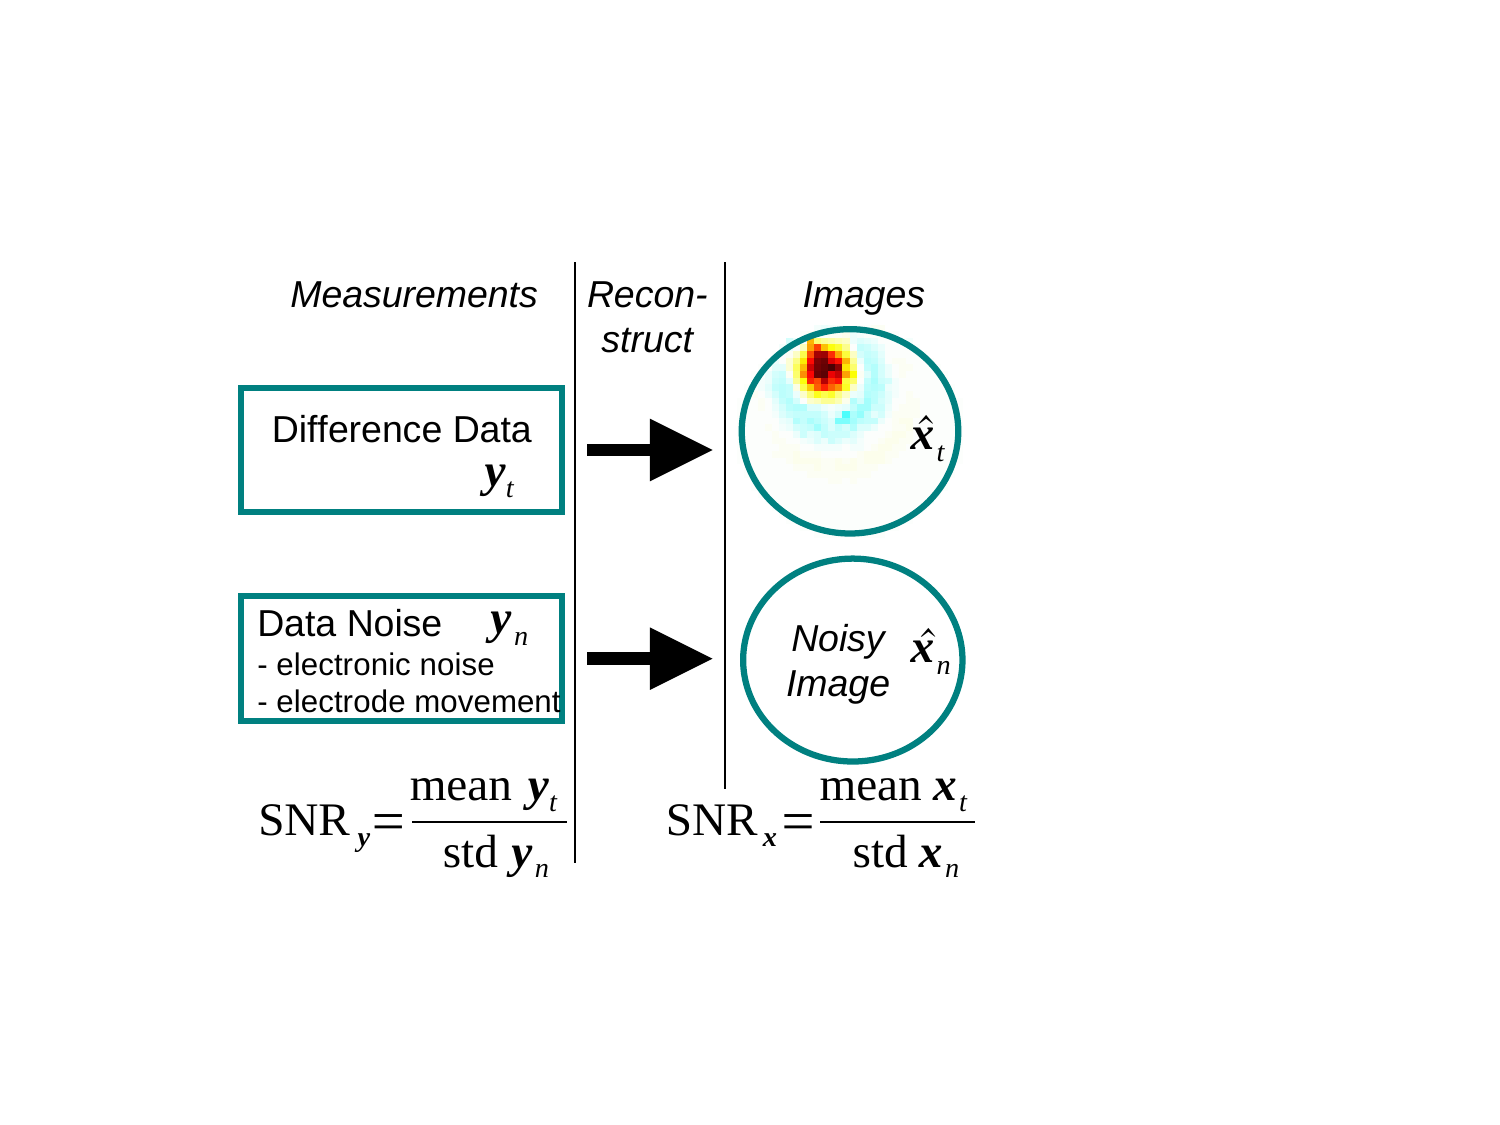

Measurements
Recon-
struct
Images
Difference Data
Data Noise
- electronic noise
- electrode movement
Noisy
Image